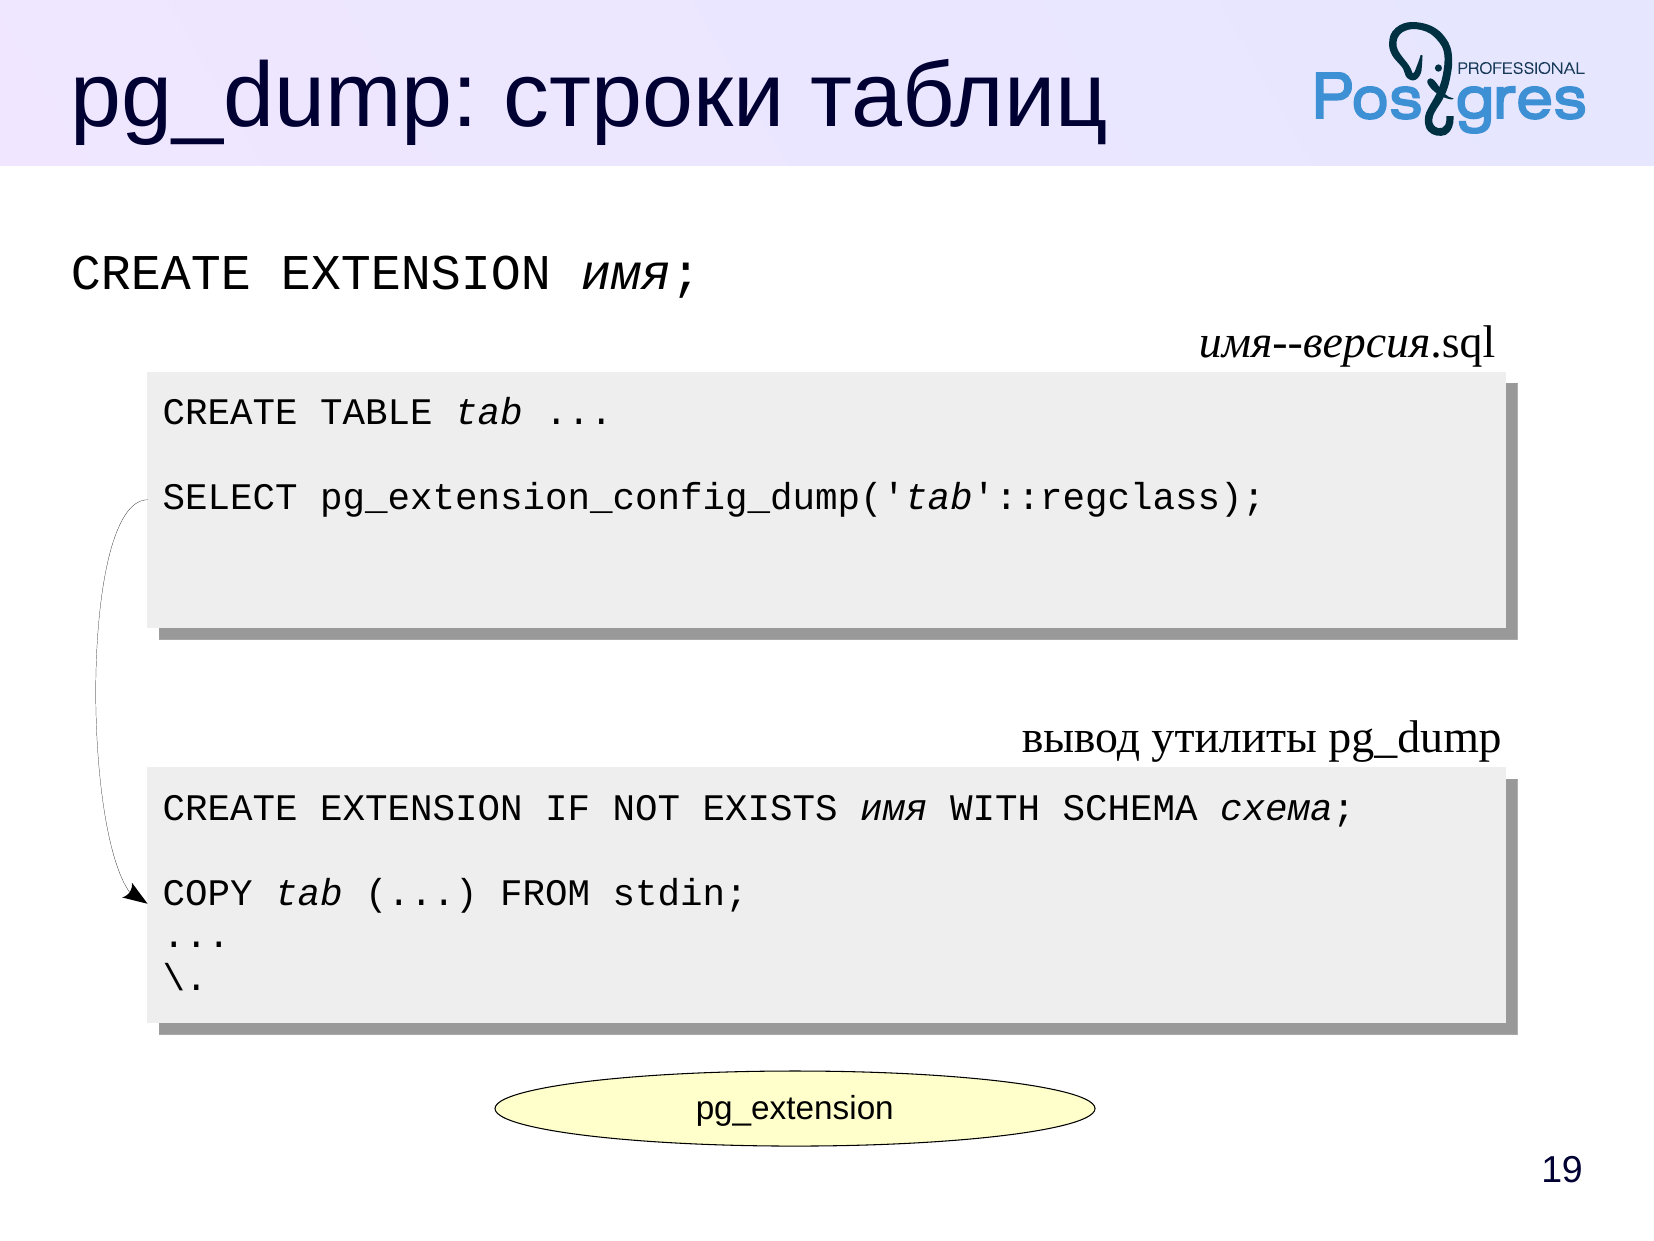

# pg_dump: строки таблиц
CREATE EXTENSION имя;
имя--версия.sql
CREATE TABLE tab ...
SELECT pg_extension_config_dump('tab'::regclass);
вывод утилиты pg_dump
CREATE EXTENSION IF NOT EXISTS имя WITH SCHEMA схема;
COPY tab (...) FROM stdin;
...
\.
pg_extension